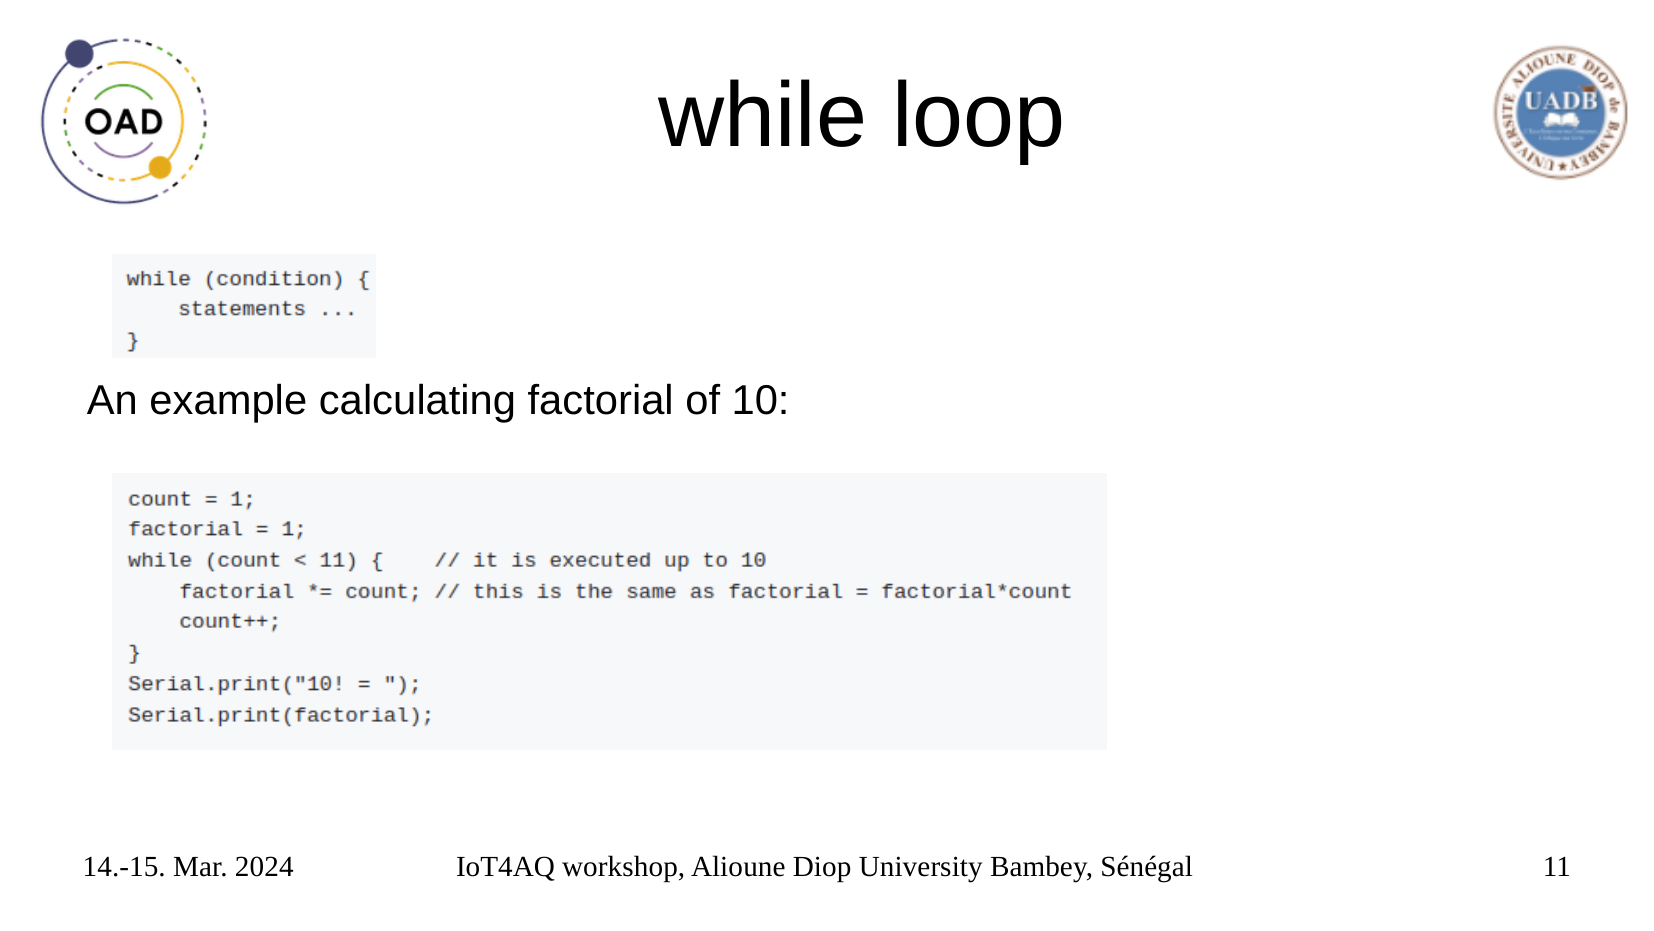

# while loop
An example calculating factorial of 10:
14.-15. Mar. 2024
IoT4AQ workshop, Alioune Diop University Bambey, Sénégal
11